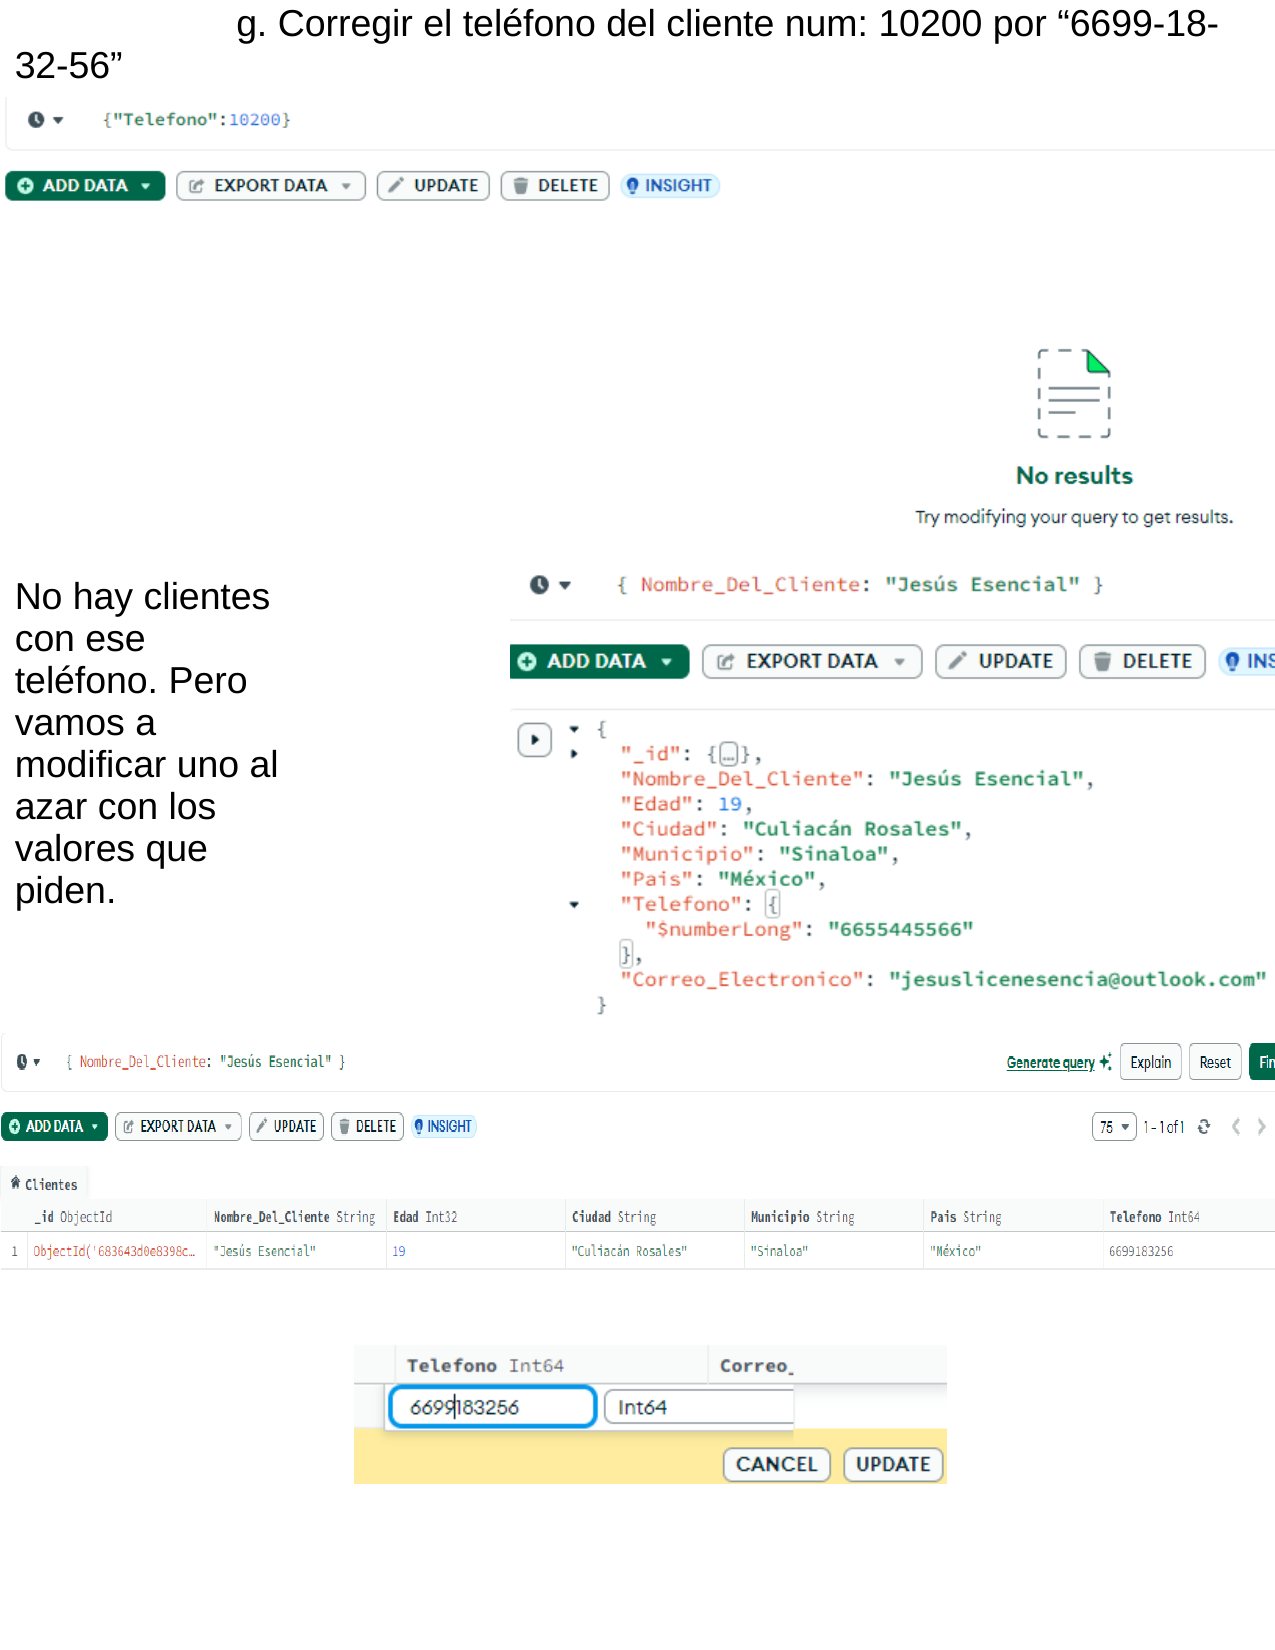

g. Corregir el teléfono del cliente num: 10200 por “6699-18-32-56”
No hay clientes con ese teléfono. Pero vamos a modificar uno al azar con los valores que piden.